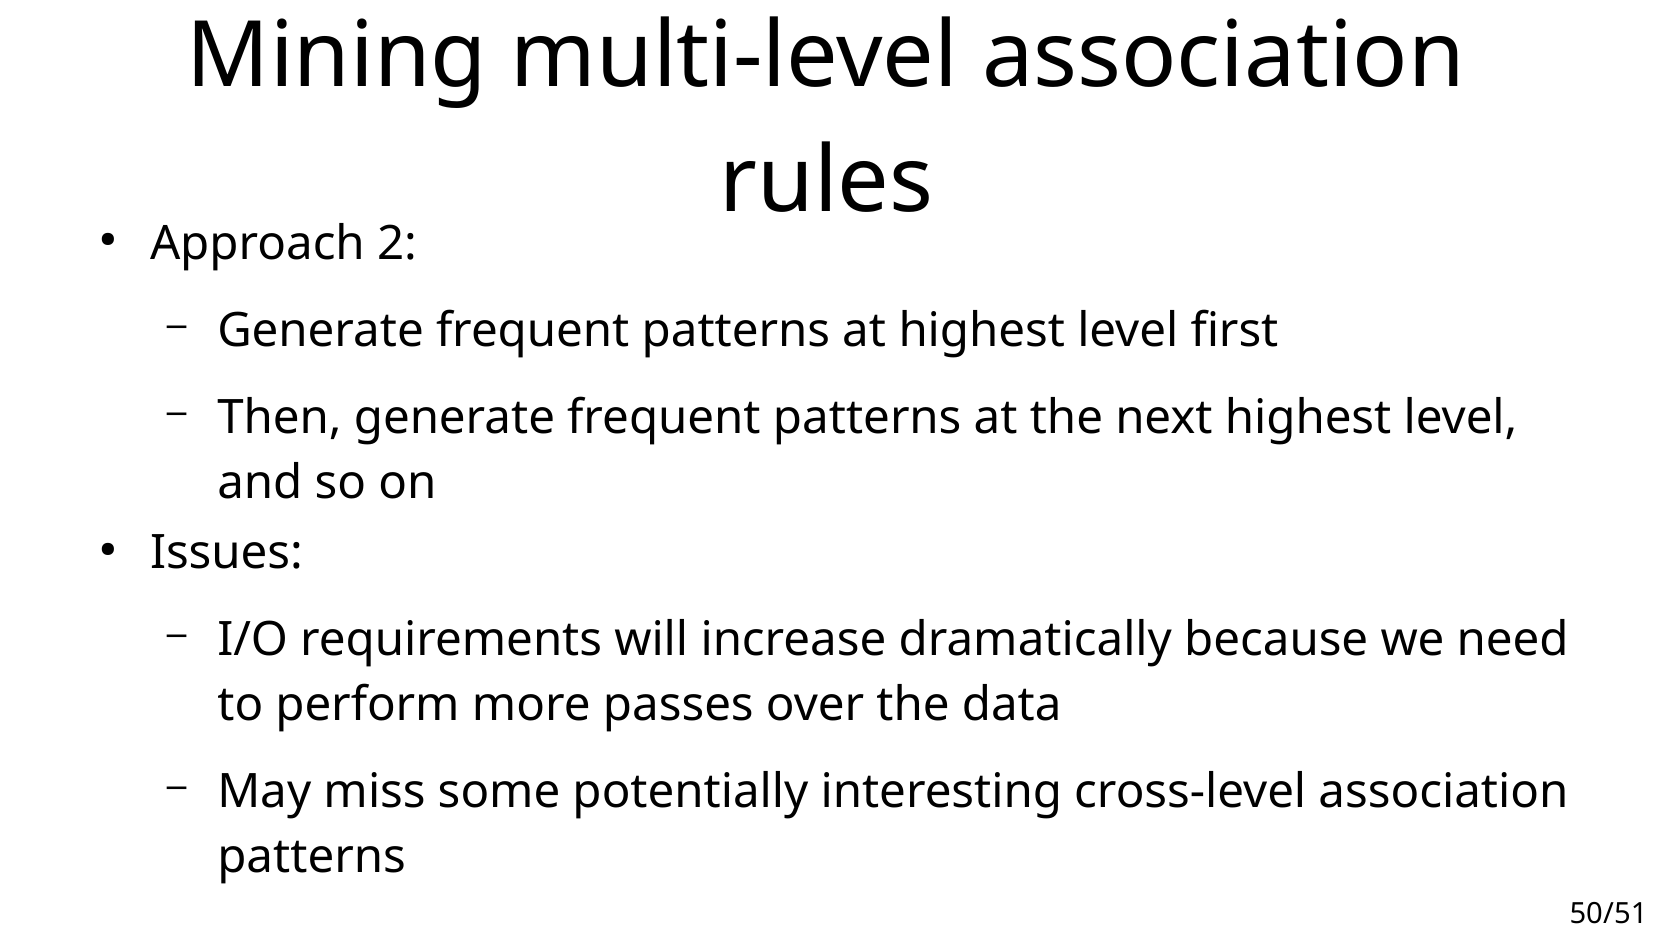

# Mining multi-level association rules
Approach 2:
Generate frequent patterns at highest level first
Then, generate frequent patterns at the next highest level, and so on
Issues:
I/O requirements will increase dramatically because we need to perform more passes over the data
May miss some potentially interesting cross-level association patterns
50